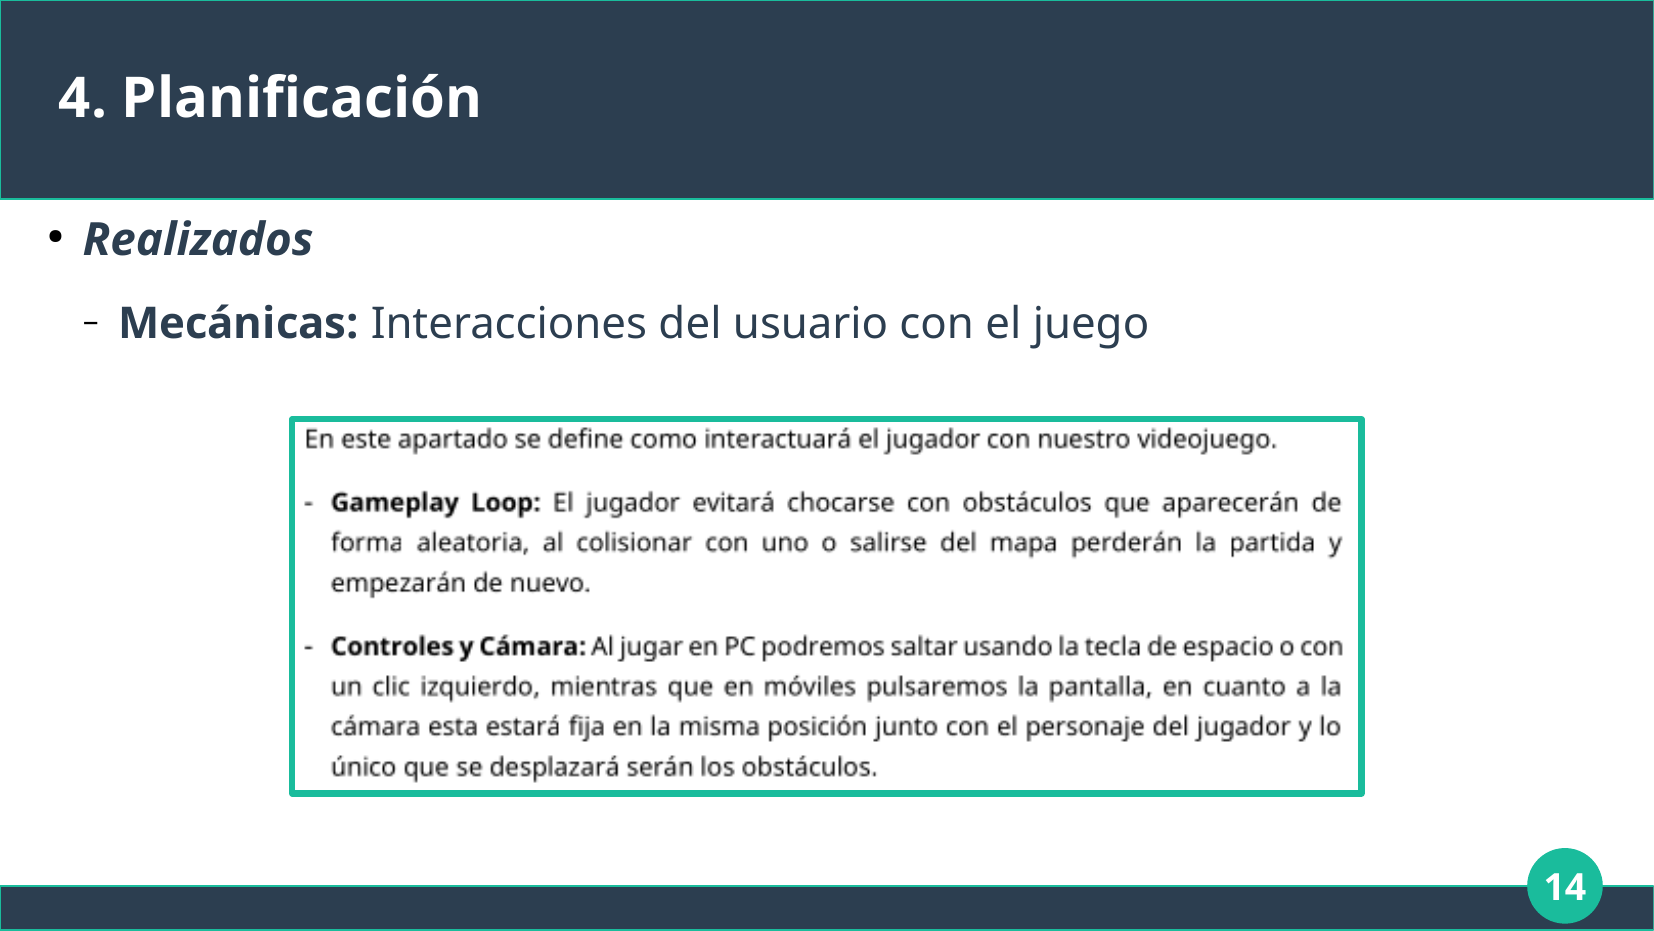

# 4. Planificación
Realizados
Mecánicas: Interacciones del usuario con el juego
14